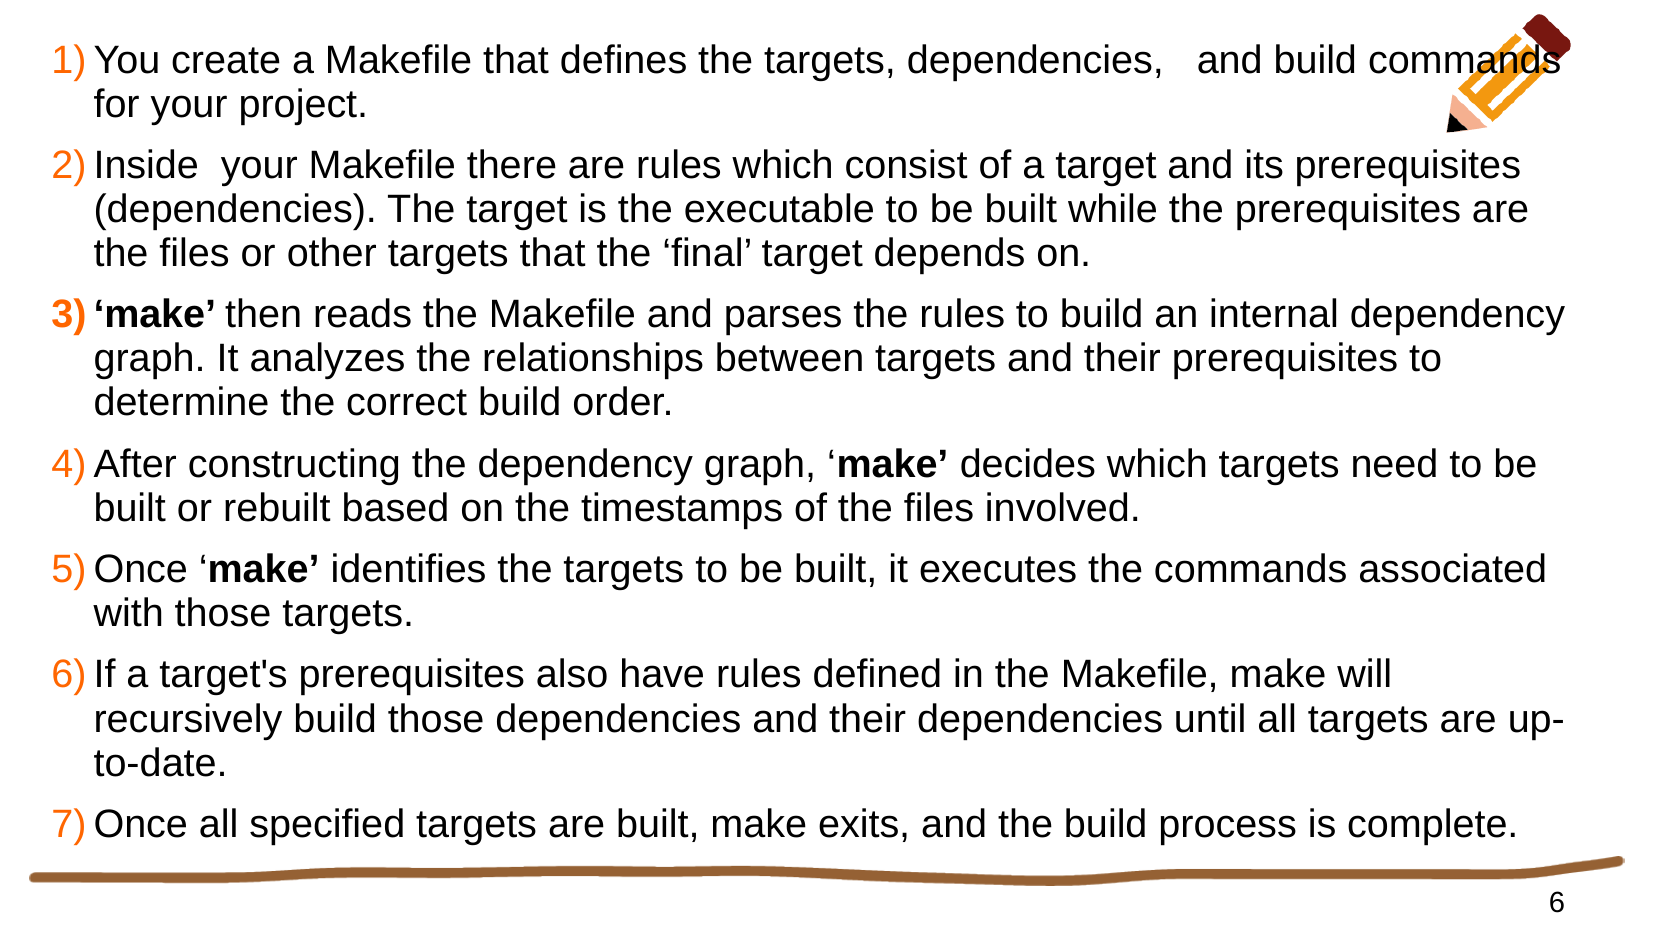

# You create a Makefile that defines the targets, dependencies, and build commands for your project.
Inside your Makefile there are rules which consist of a target and its prerequisites (dependencies). The target is the executable to be built while the prerequisites are the files or other targets that the ‘final’ target depends on.
‘make’ then reads the Makefile and parses the rules to build an internal dependency graph. It analyzes the relationships between targets and their prerequisites to determine the correct build order.
After constructing the dependency graph, ‘make’ decides which targets need to be built or rebuilt based on the timestamps of the files involved.
Once ‘make’ identifies the targets to be built, it executes the commands associated with those targets.
If a target's prerequisites also have rules defined in the Makefile, make will recursively build those dependencies and their dependencies until all targets are up-to-date.
Once all specified targets are built, make exits, and the build process is complete.
6